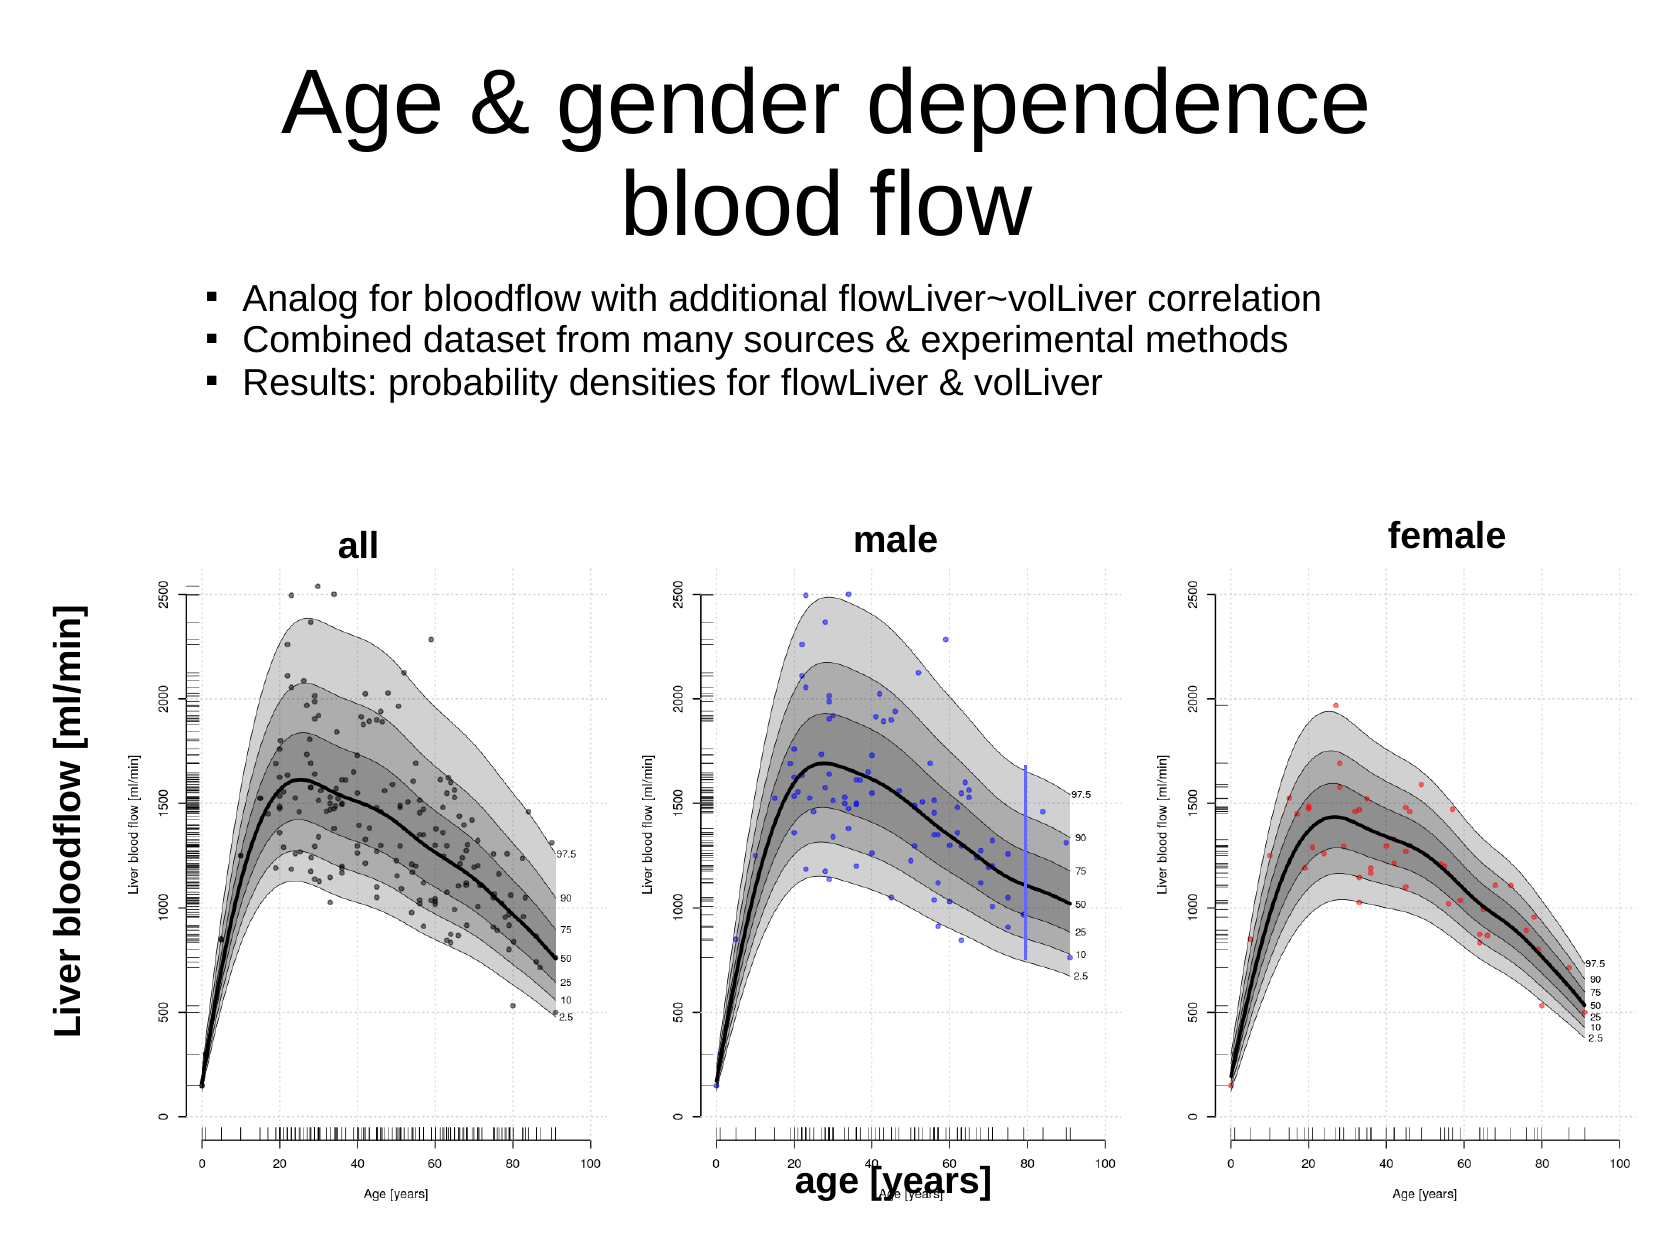

# Age & gender dependence blood flow
Analog for bloodflow with additional flowLiver~volLiver correlation
Combined dataset from many sources & experimental methods
Results: probability densities for flowLiver & volLiver
female
male
all
Liver bloodflow [ml/min]
age [years]